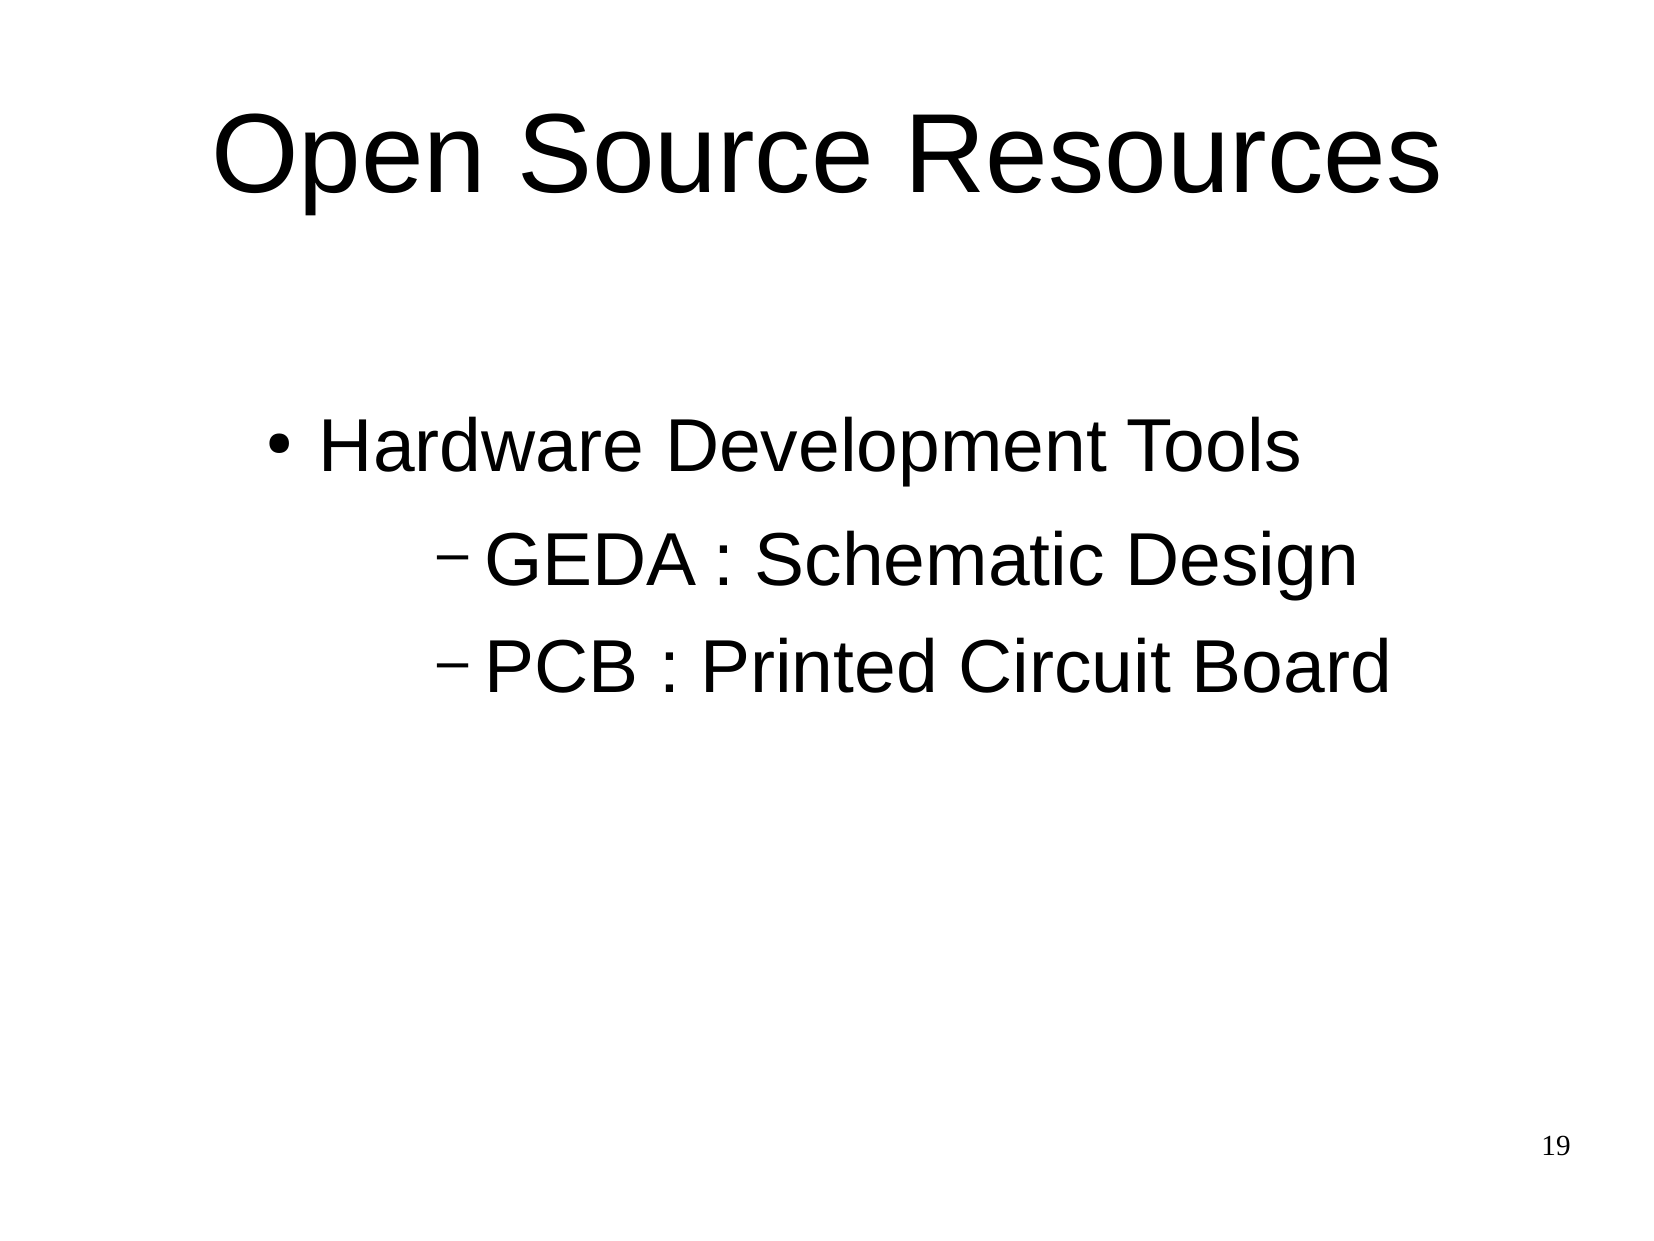

# Open Source Resources
Hardware Development Tools
GEDA : Schematic Design
PCB : Printed Circuit Board
19